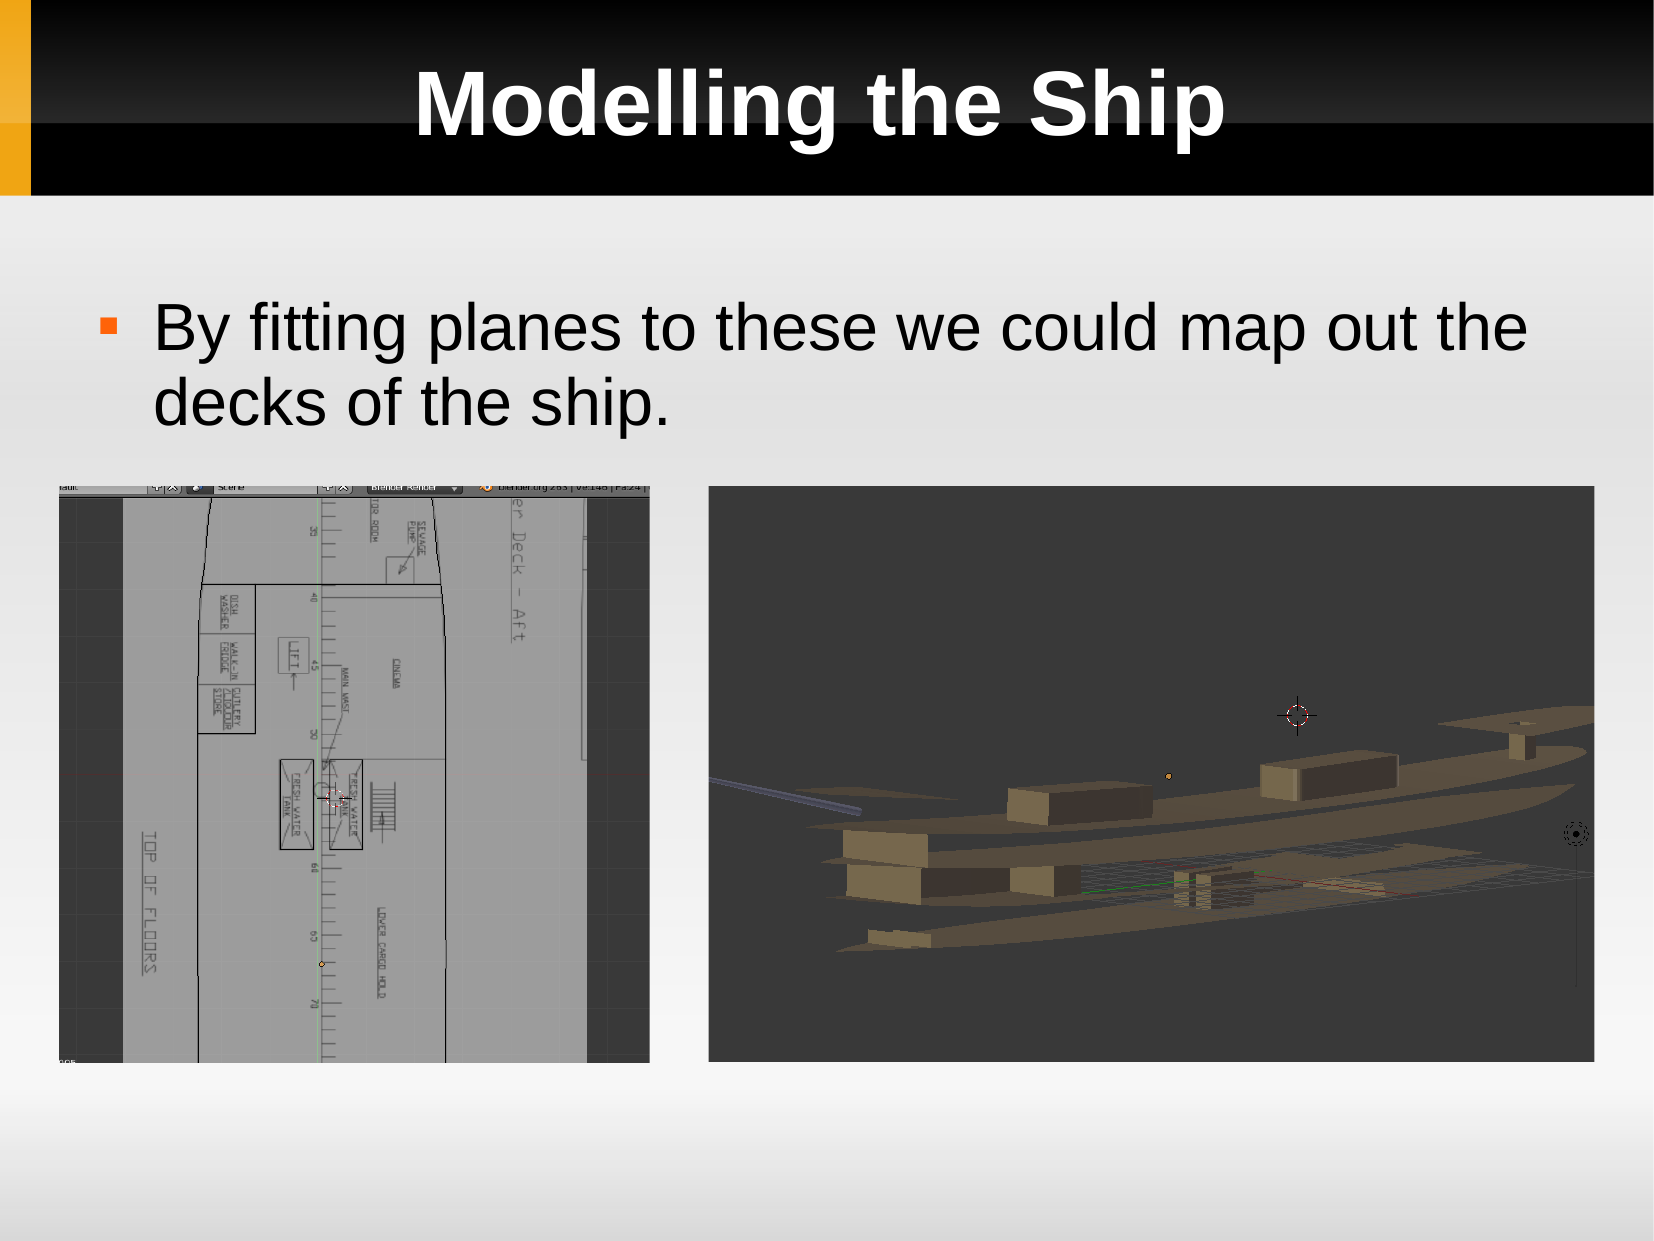

# Modelling the Ship
By fitting planes to these we could map out the decks of the ship.